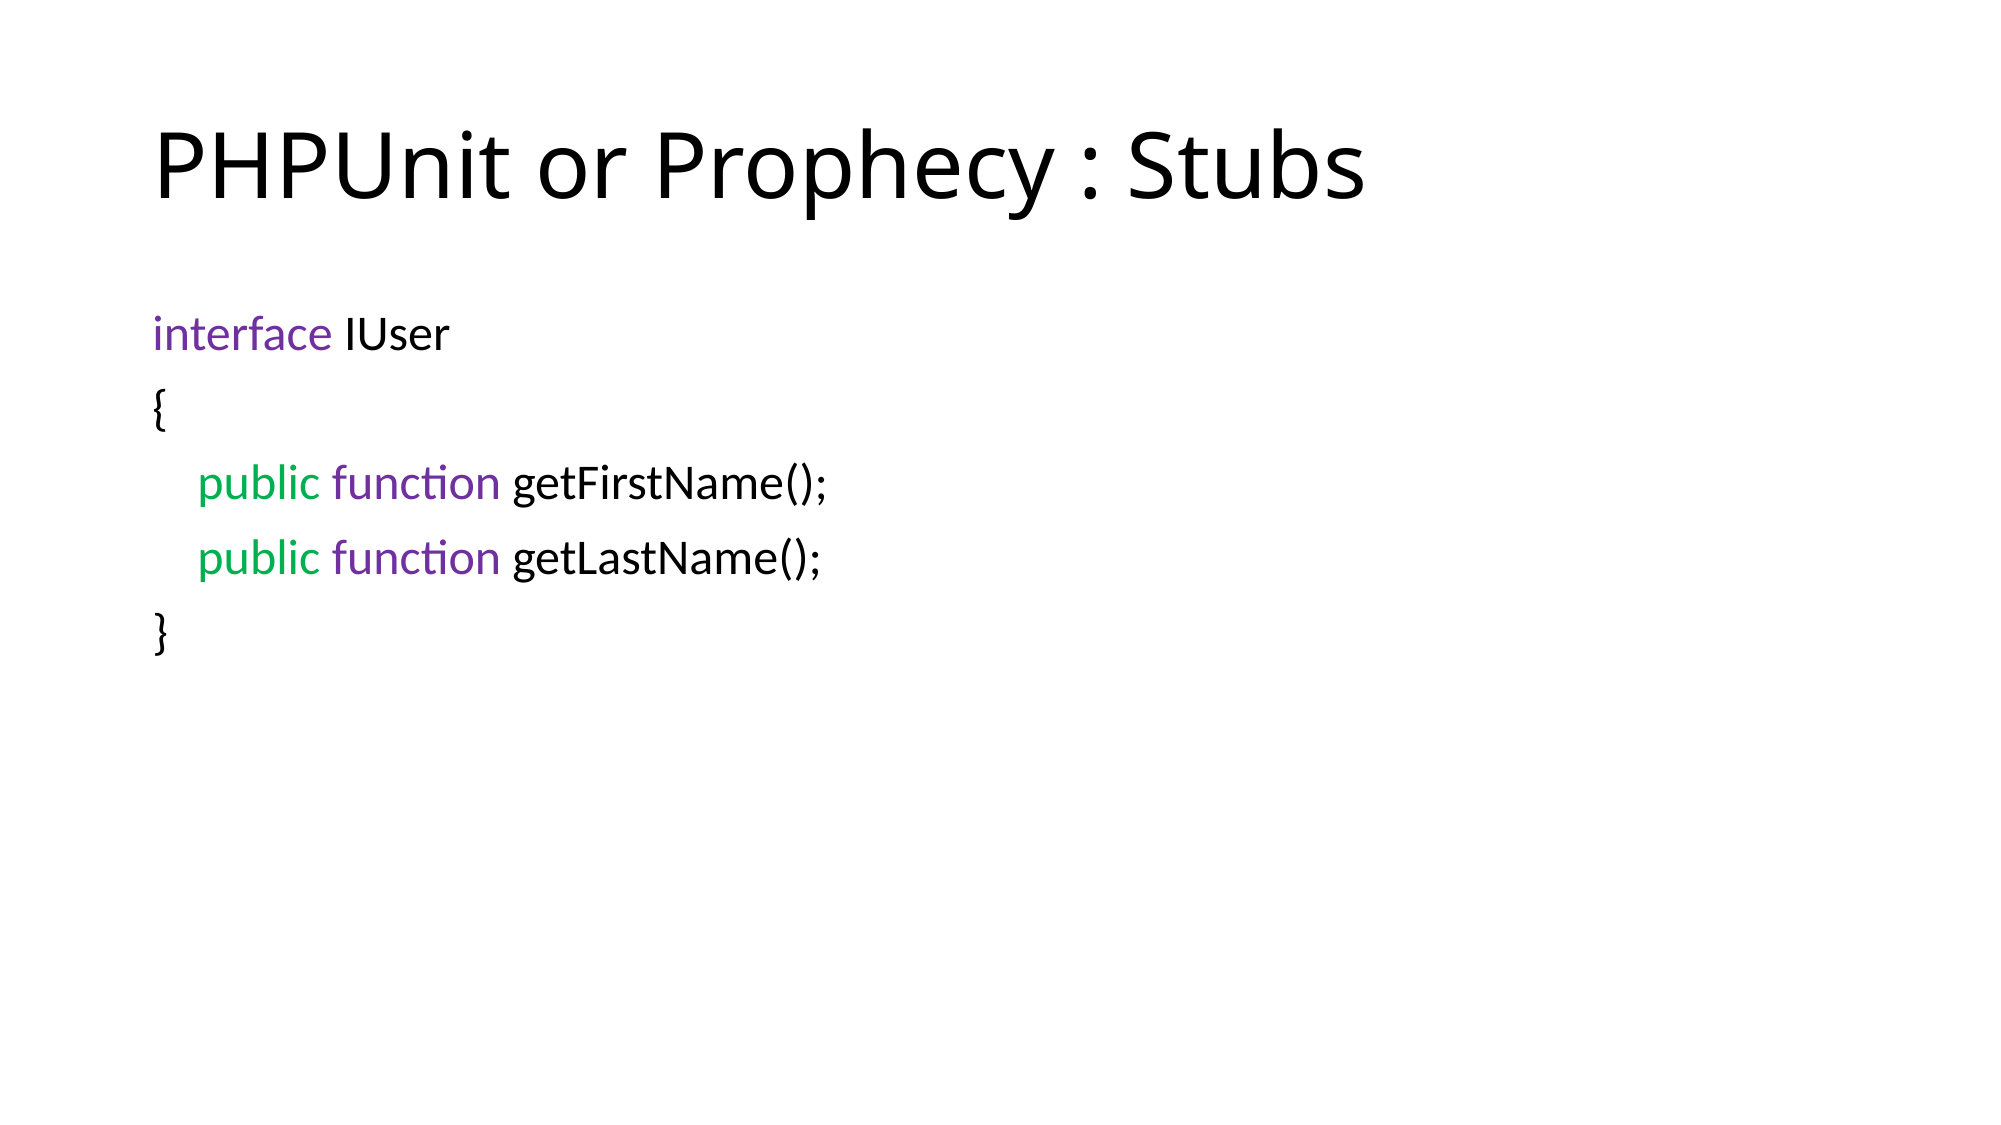

# PHPUnit or Prophecy : Stubs
interface IUser
{
 public function getFirstName();
 public function getLastName();
}